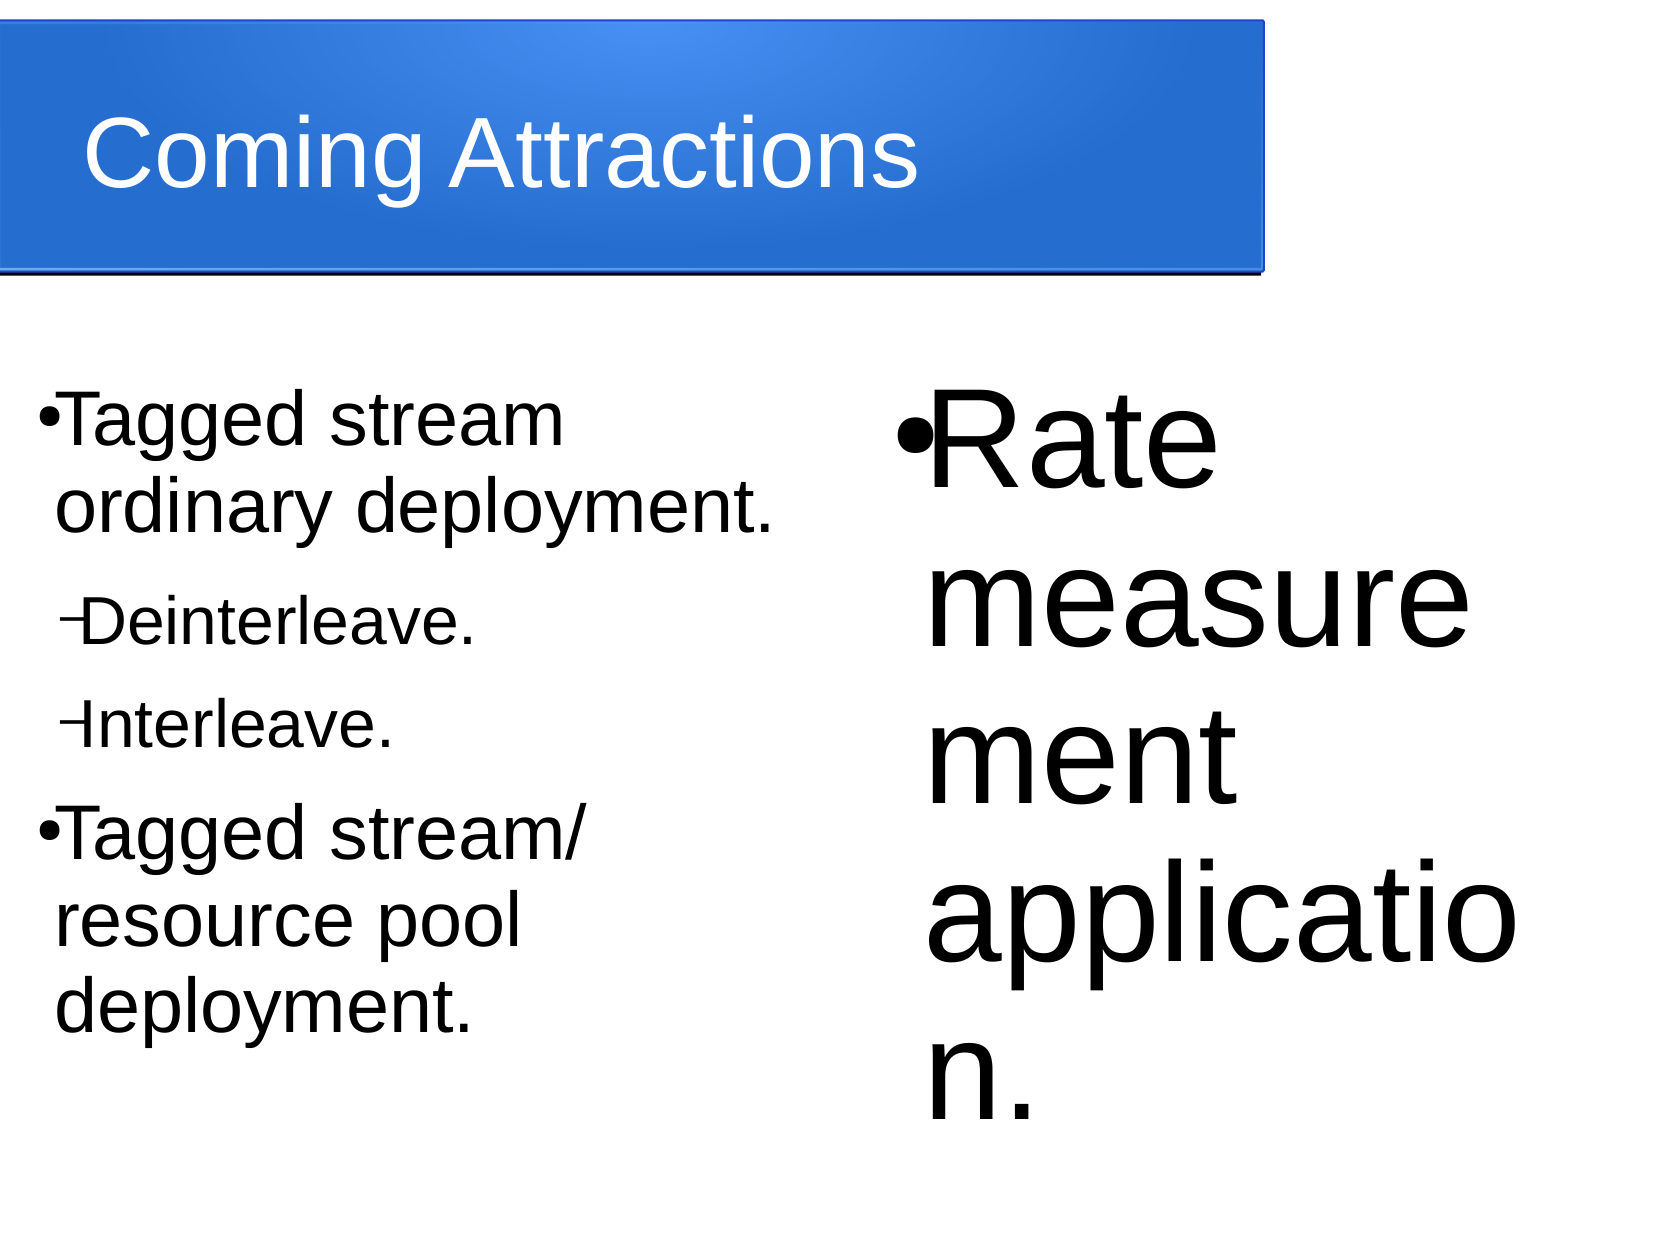

# Coming Attractions
Rate measurement application.
Tagged stream ordinary deployment.
Deinterleave.
Interleave.
Tagged stream/ resource pool deployment.